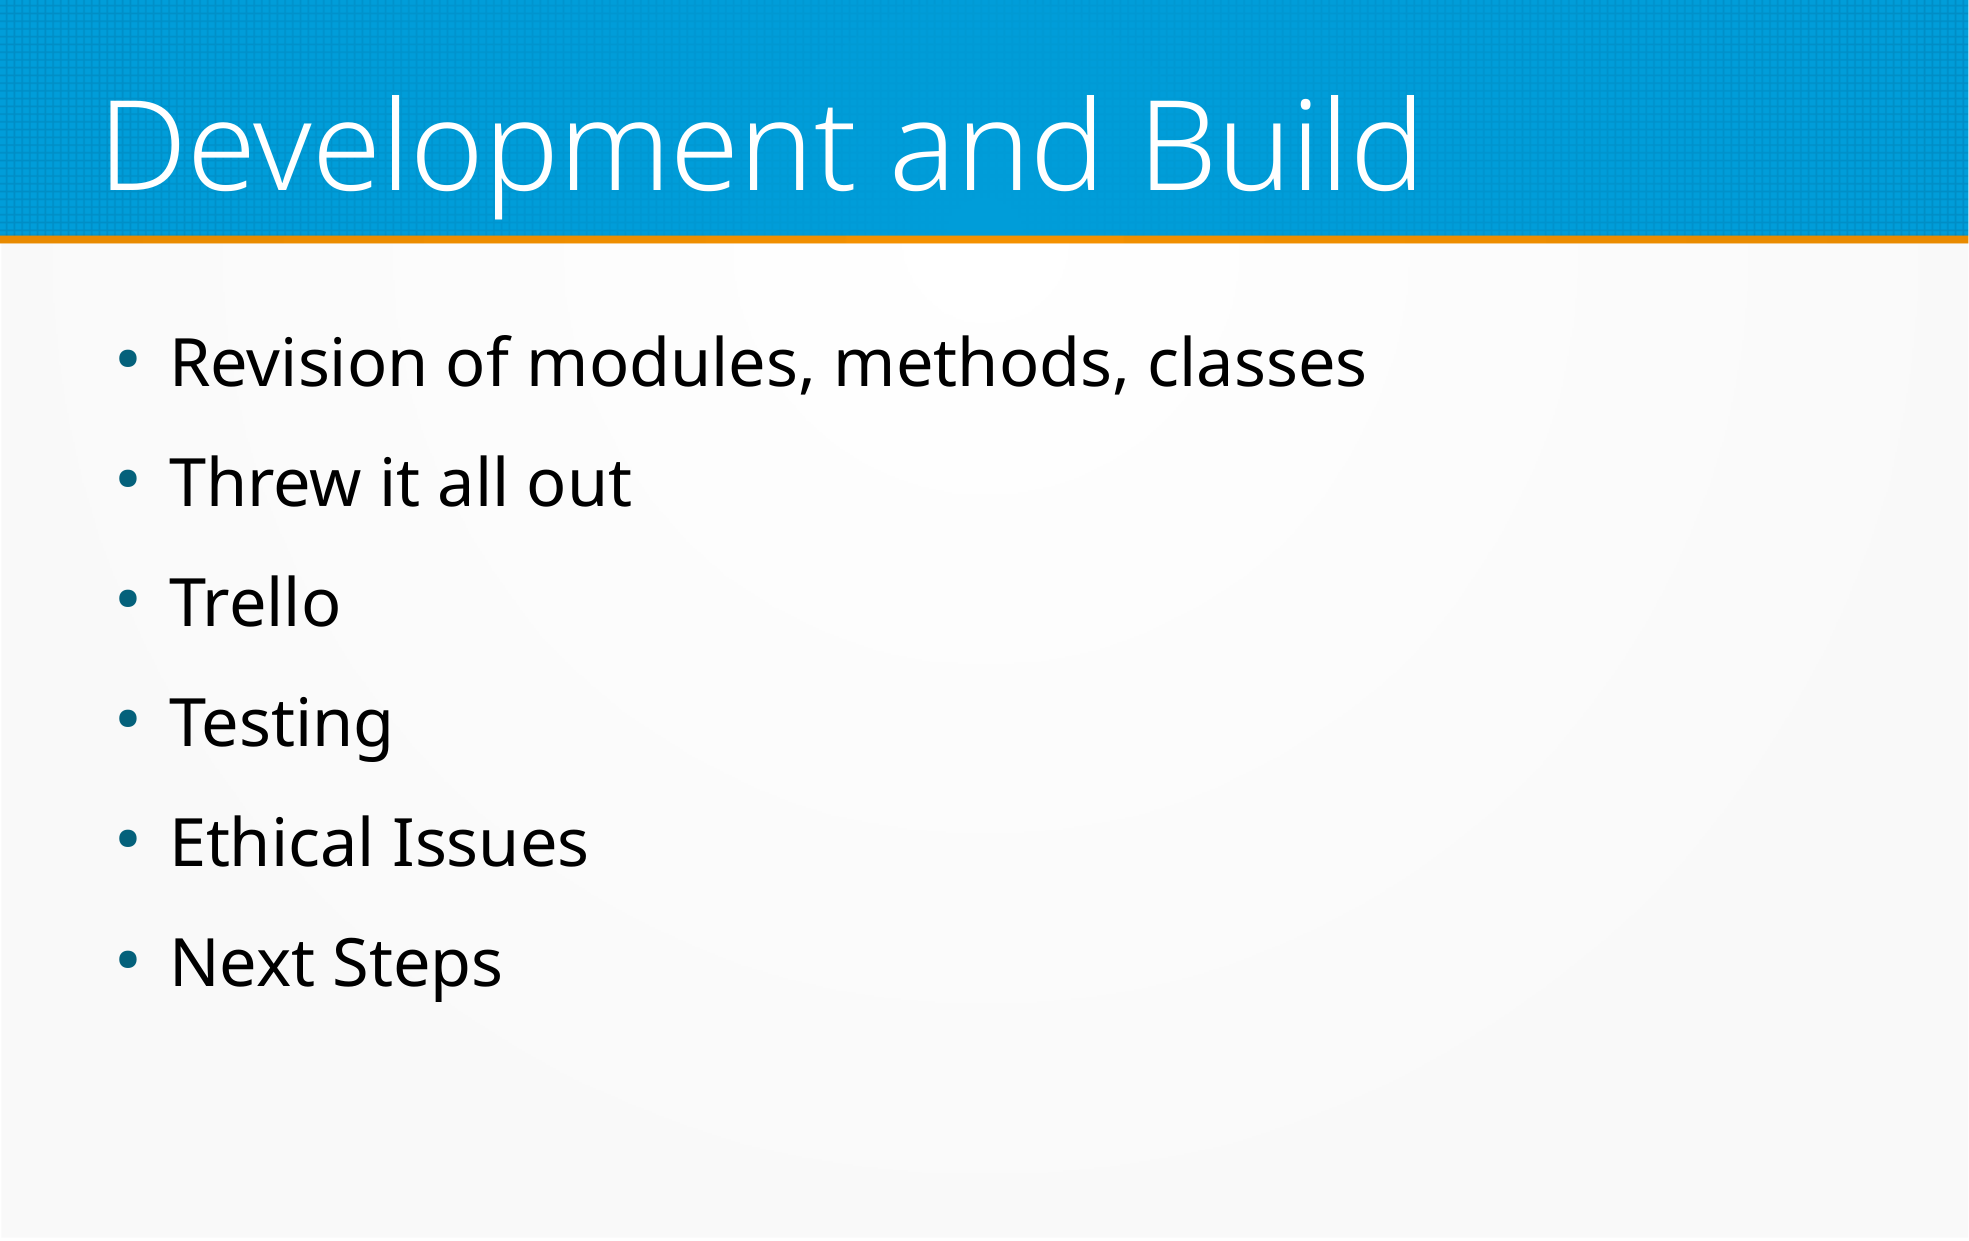

# Development and Build
Revision of modules, methods, classes
Threw it all out
Trello
Testing
Ethical Issues
Next Steps